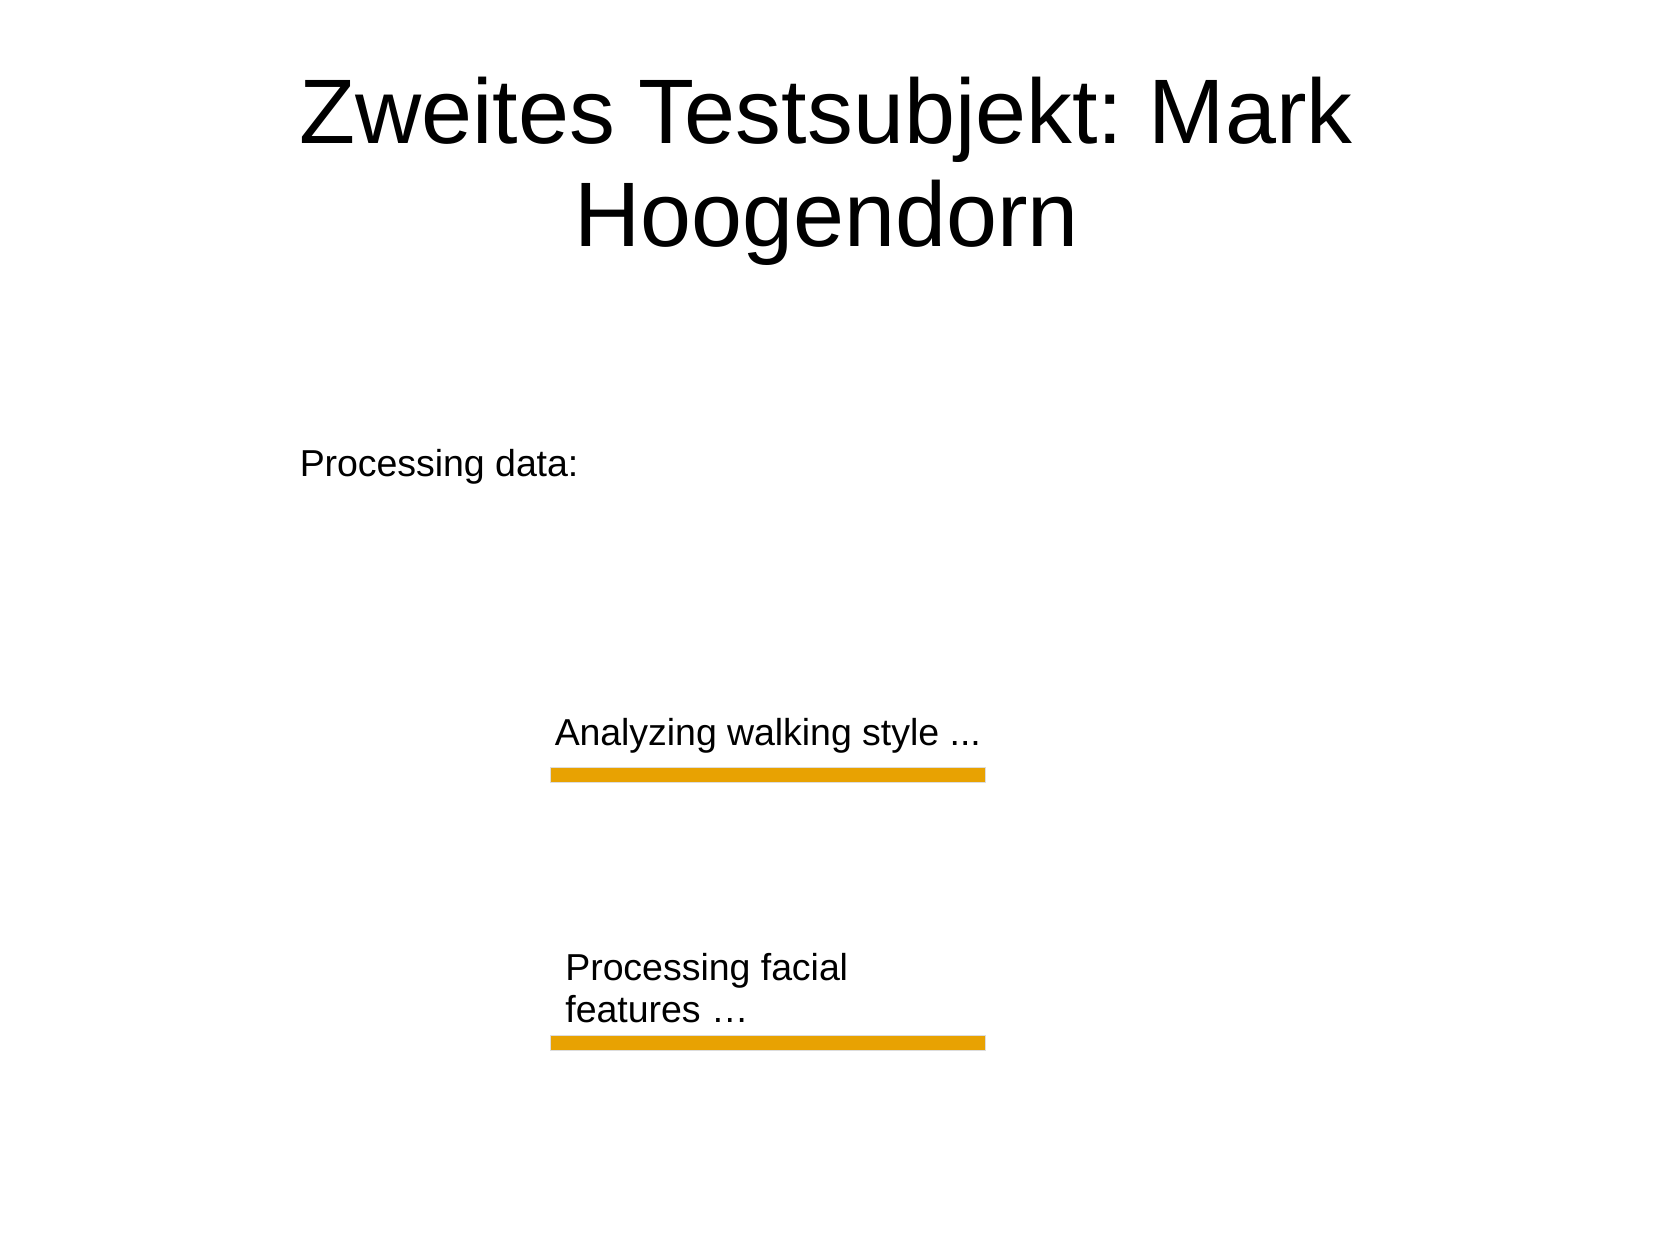

# Zweites Testsubjekt: Mark Hoogendorn
Processing data:
Analyzing walking style ...
Processing facial features …